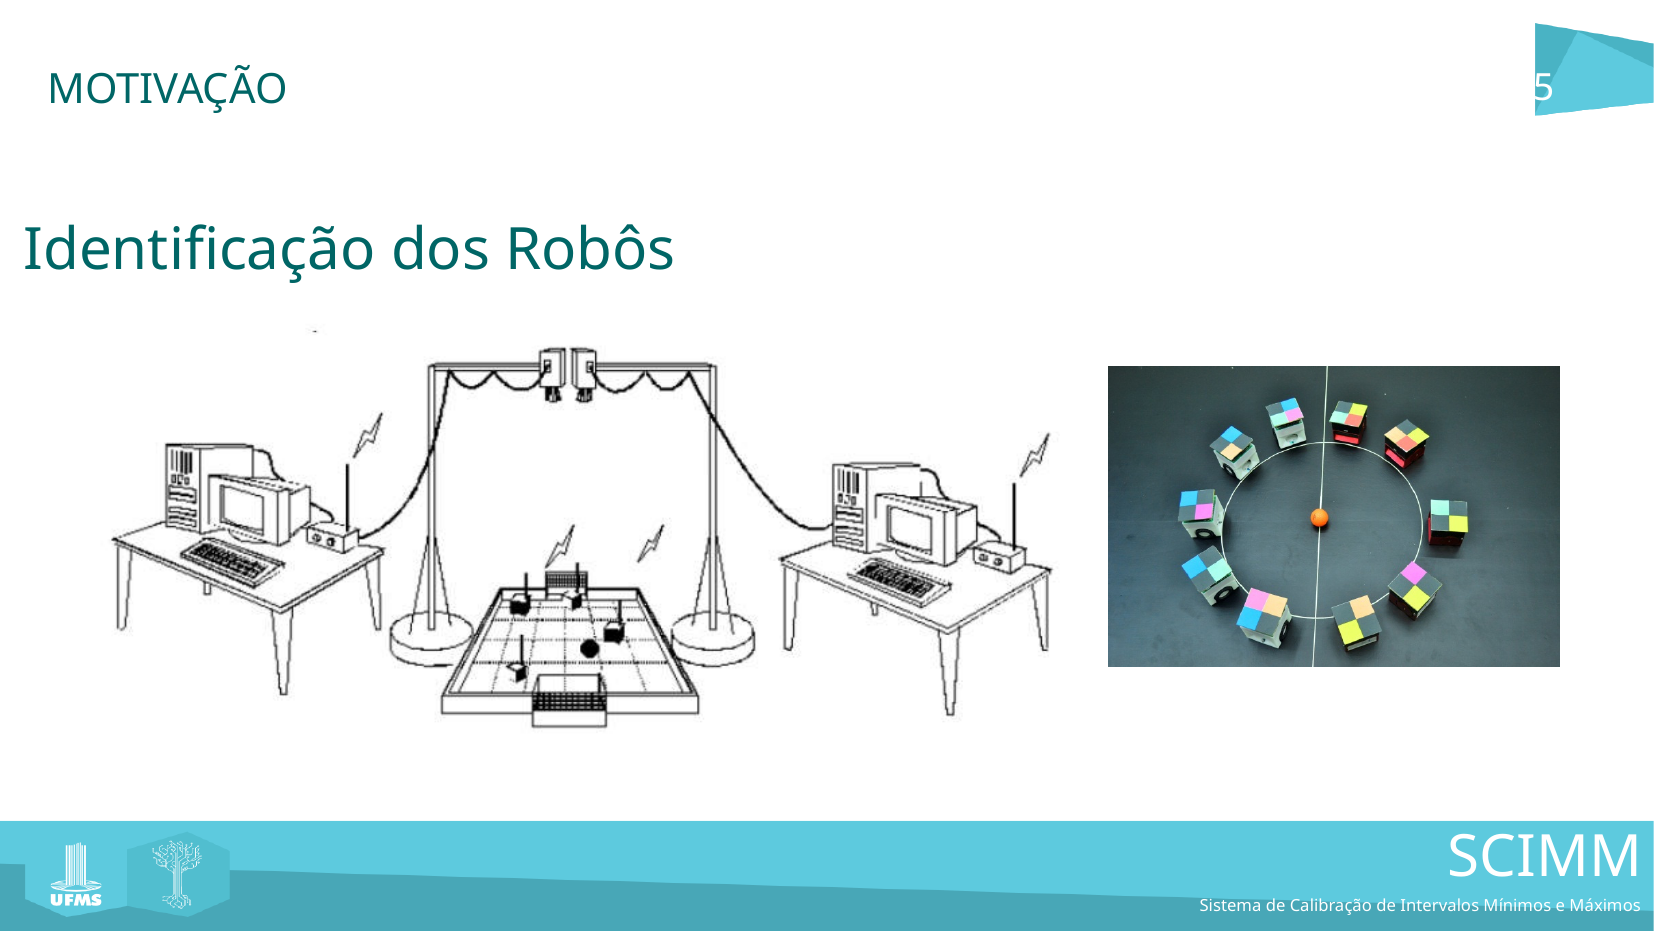

# MOTIVAÇÃO
Identificação dos Robôs
SCIMM
Sistema de Calibração de Intervalos Mínimos e Máximos